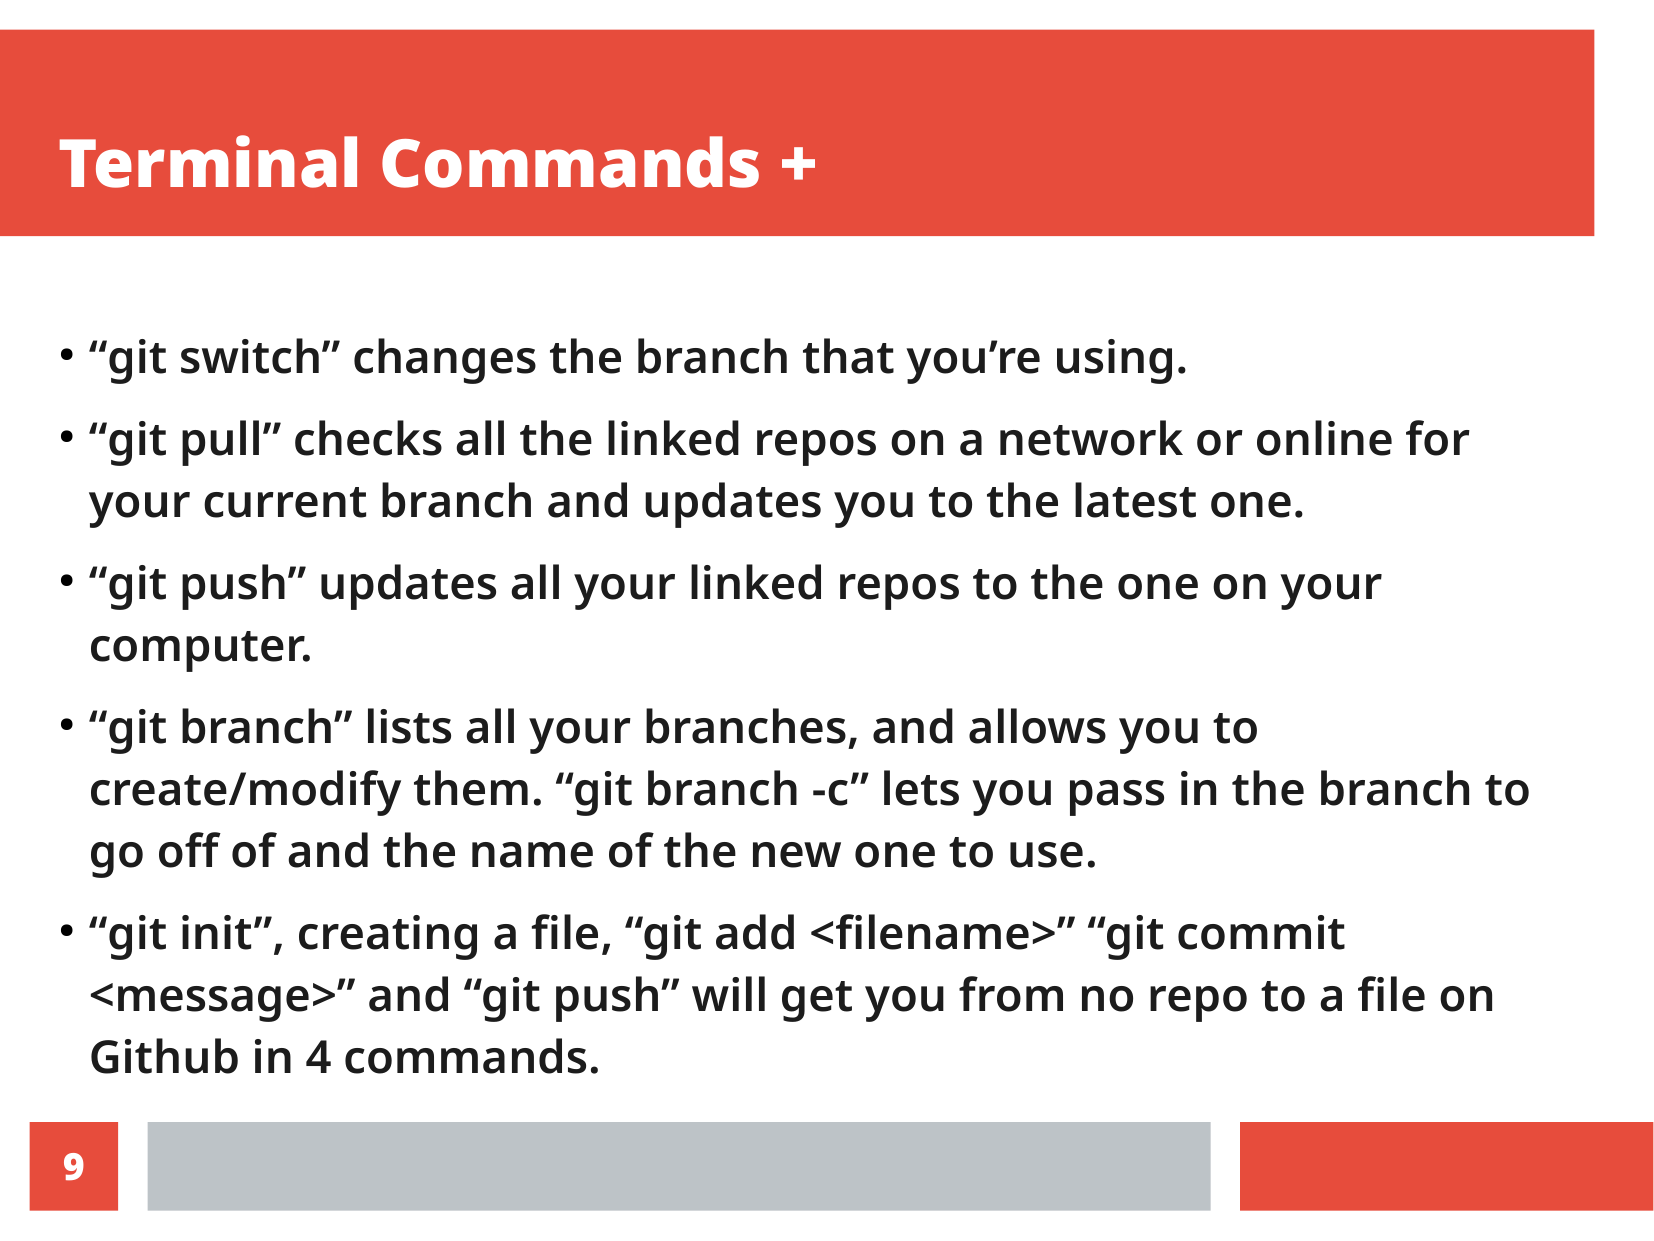

# Terminal Commands +
“git switch” changes the branch that you’re using.
“git pull” checks all the linked repos on a network or online for your current branch and updates you to the latest one.
“git push” updates all your linked repos to the one on your computer.
“git branch” lists all your branches, and allows you to create/modify them. “git branch -c” lets you pass in the branch to go off of and the name of the new one to use.
“git init”, creating a file, “git add <filename>” “git commit <message>” and “git push” will get you from no repo to a file on Github in 4 commands.
9